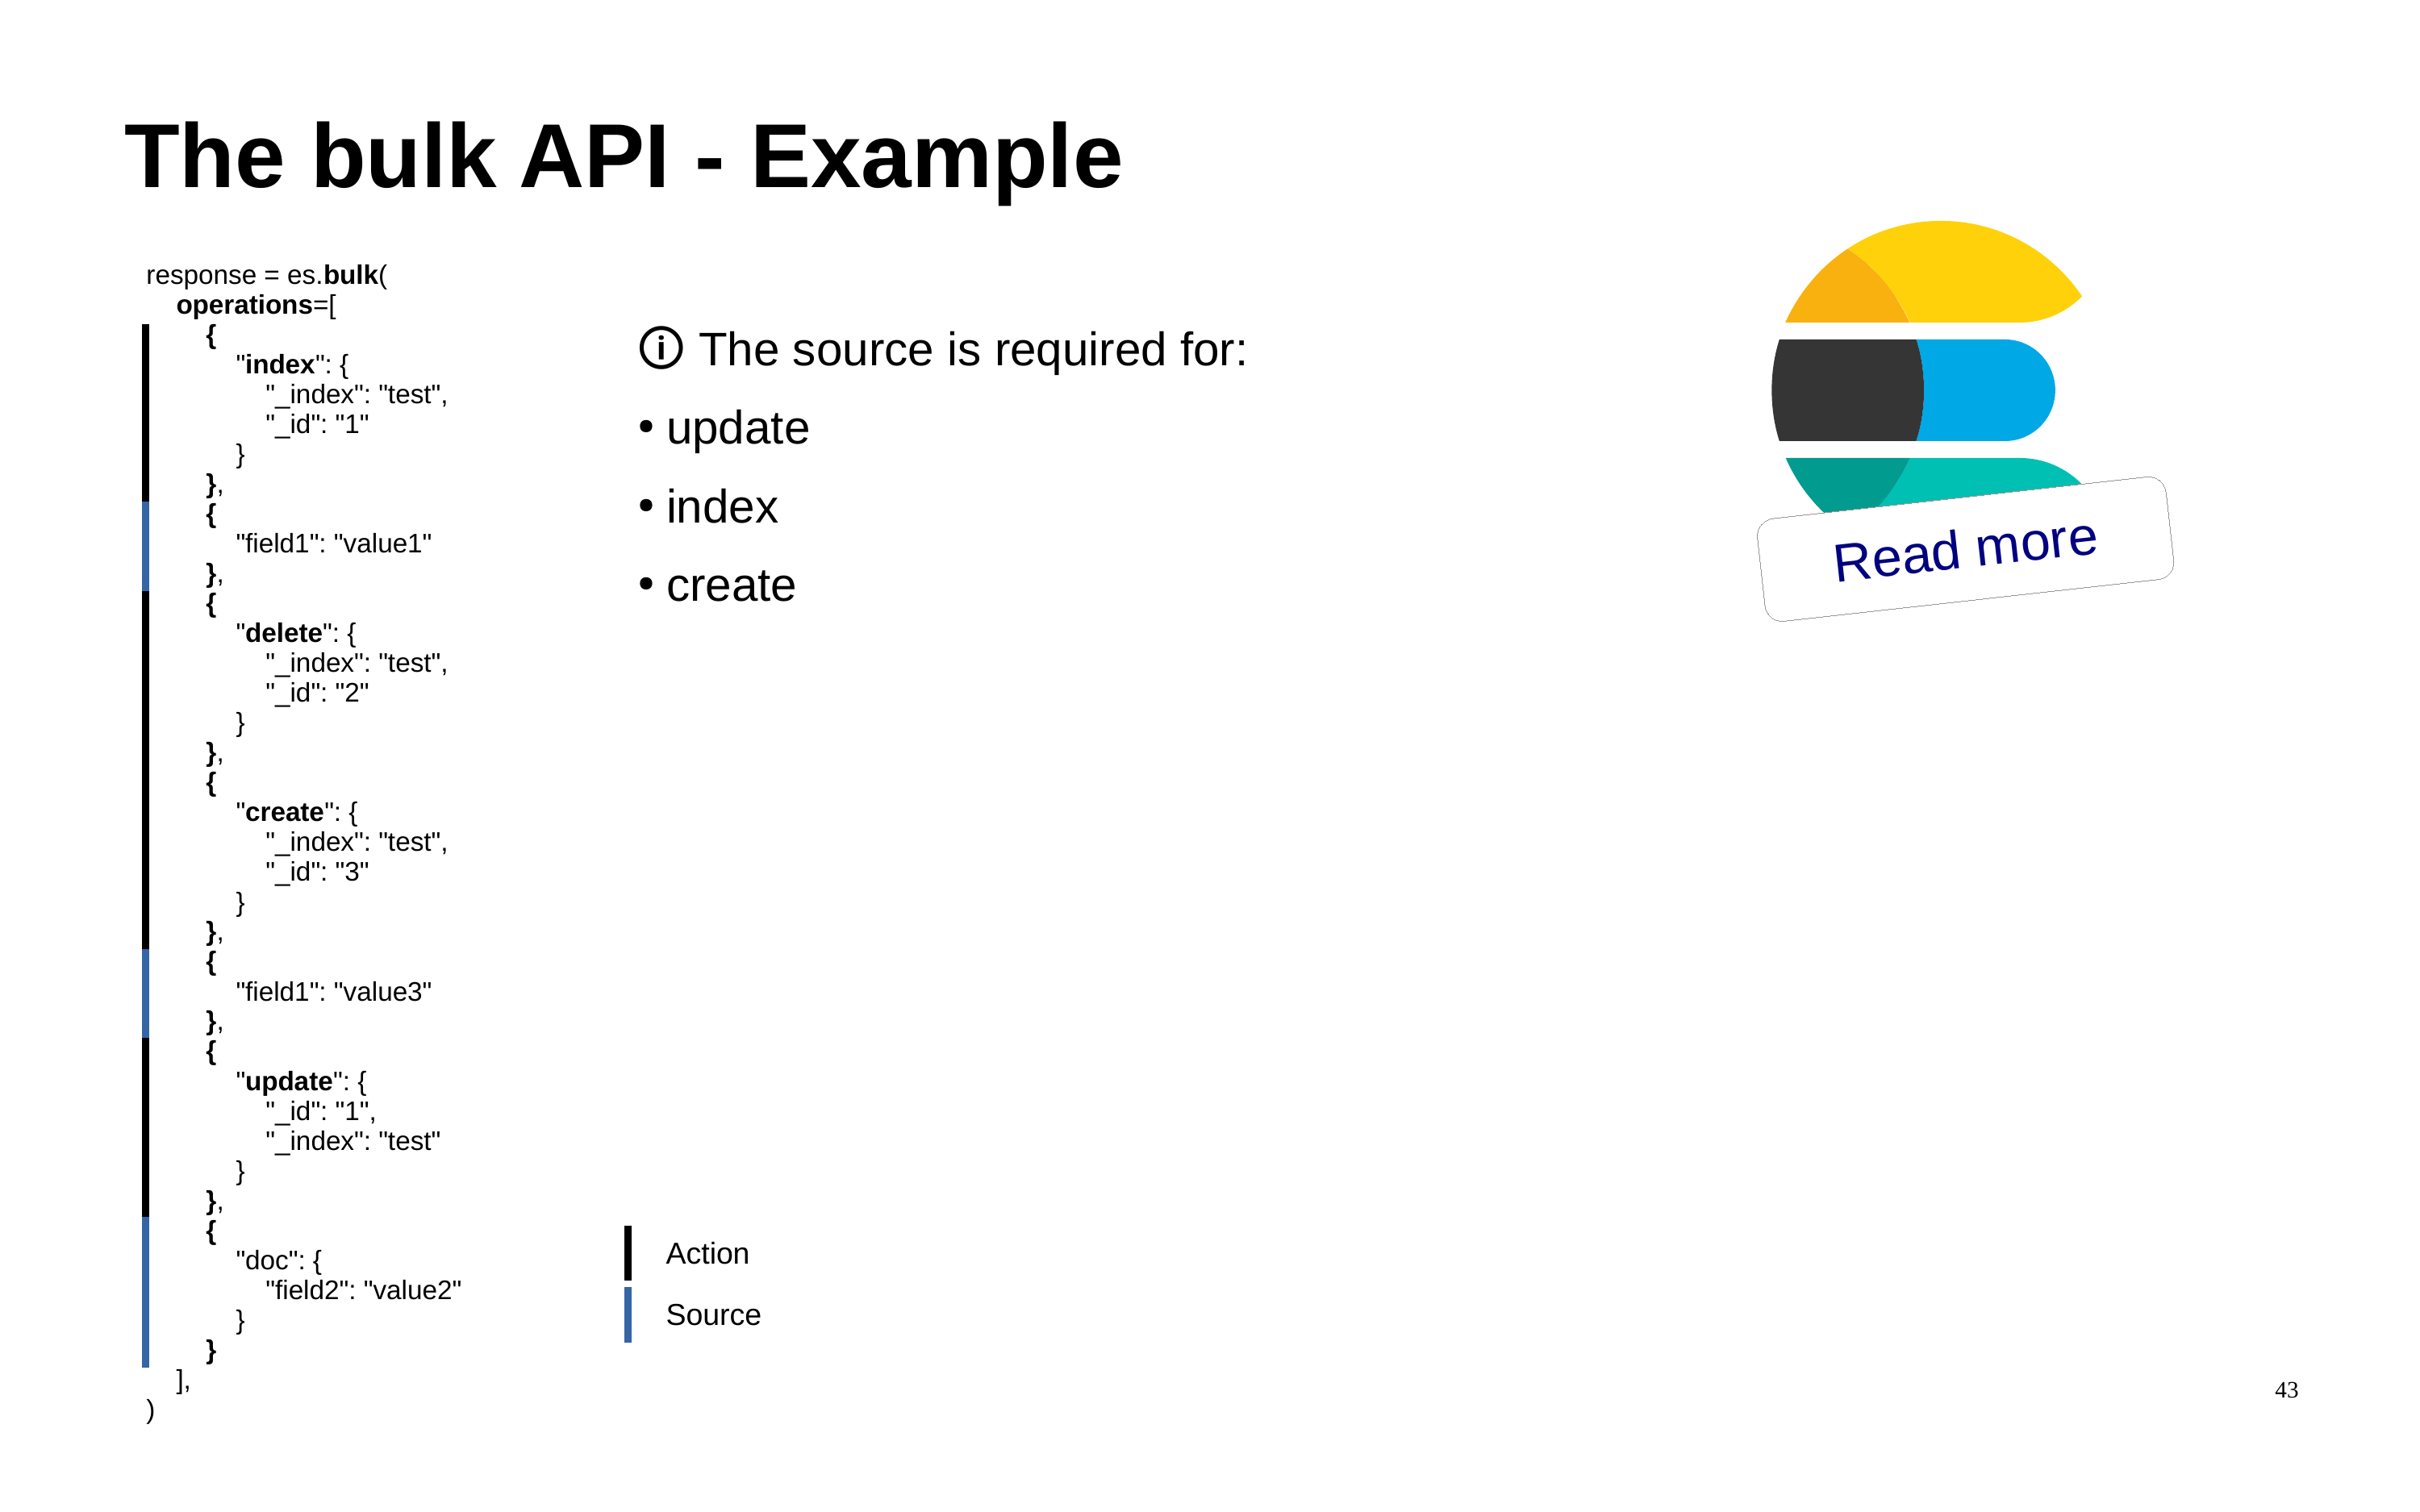

The bulk API - Example
response = es.bulk(
 operations=[
 {
 "index": {
 "_index": "test",
 "_id": "1"
 }
 },
 {
 "field1": "value1"
 },
 {
 "delete": {
 "_index": "test",
 "_id": "2"
 }
 },
 {
 "create": {
 "_index": "test",
 "_id": "3"
 }
 },
 {
 "field1": "value3"
 },
 {
 "update": {
 "_id": "1",
 "_index": "test"
 }
 },
 {
 "doc": {
 "field2": "value2"
 }
 }
 ],
)
🛈 The source is required for:
update
index
create
Read more
Action
Source
43